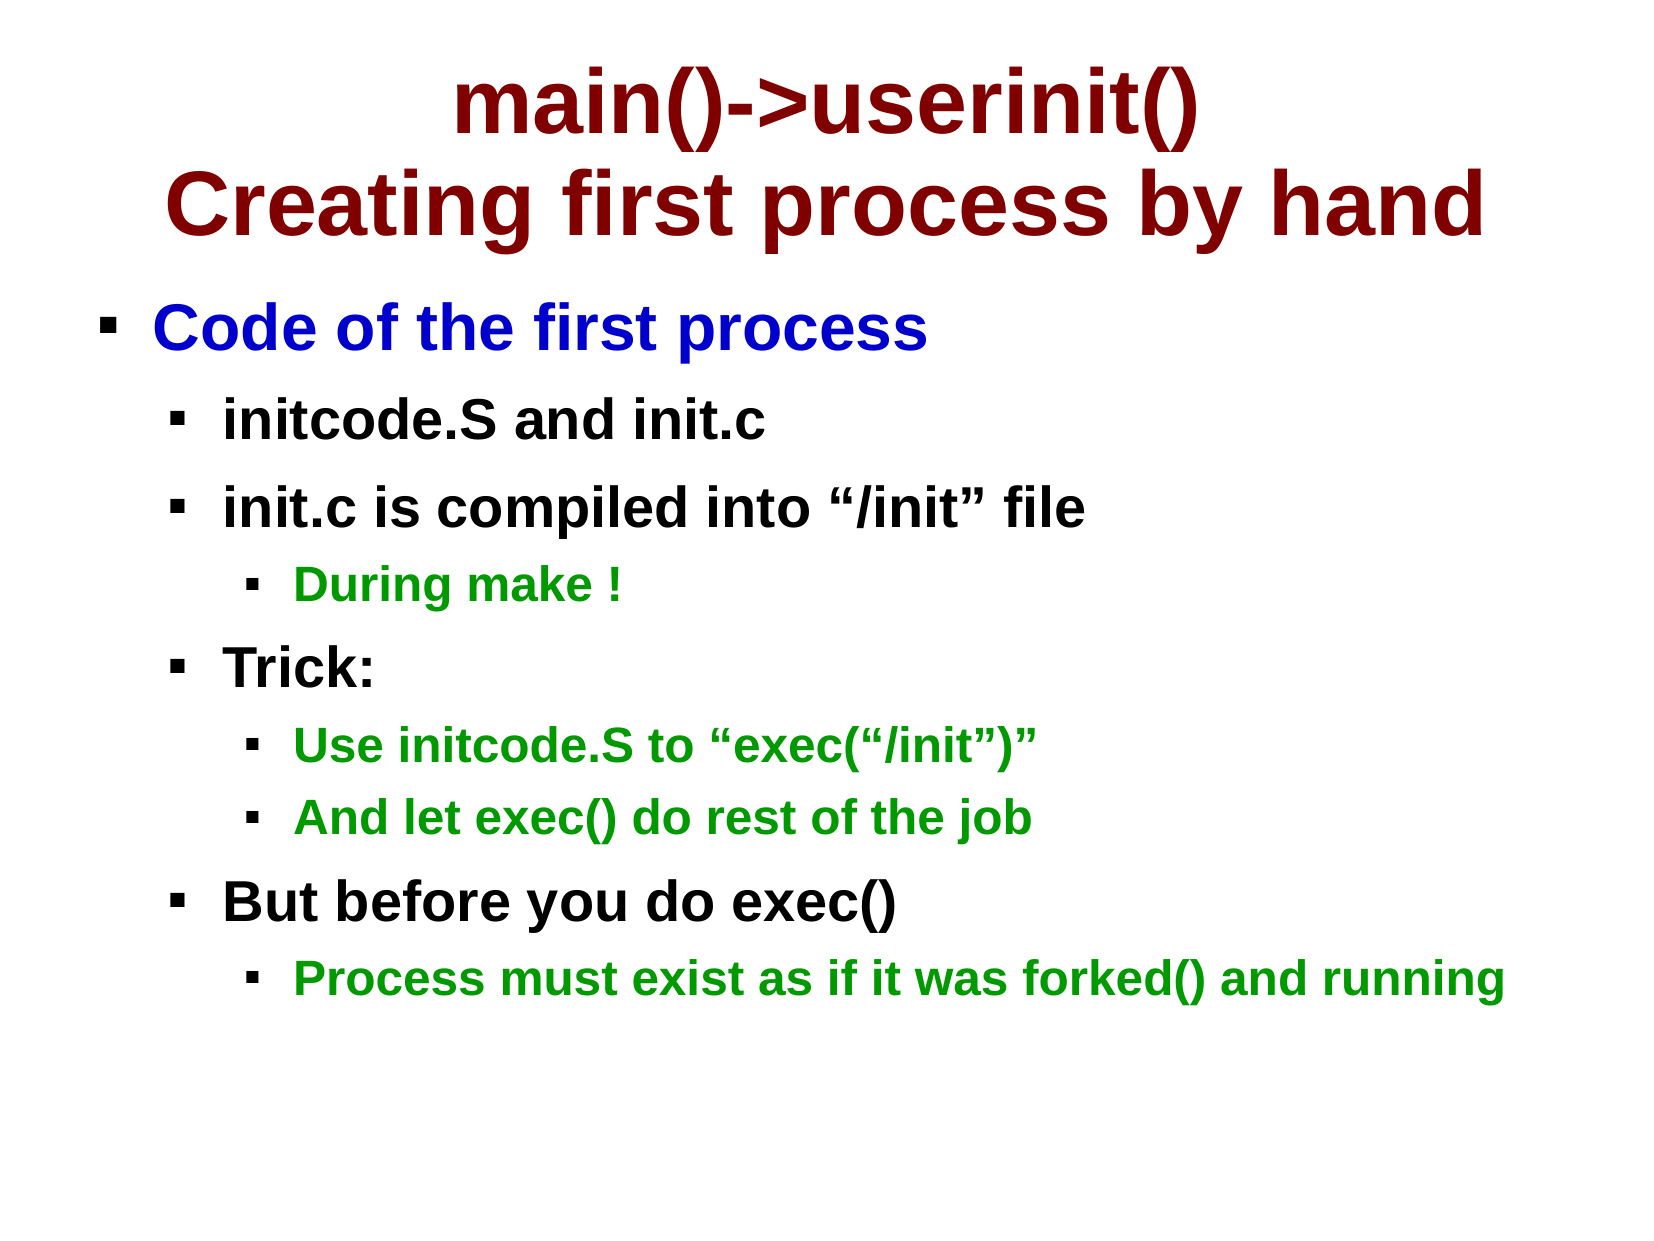

# main()->userinit() Creating first process by hand
Code of the first process
initcode.S and init.c
init.c is compiled into “/init” file
During make !
Trick:
Use initcode.S to “exec(“/init”)”
And let exec() do rest of the job
But before you do exec()
Process must exist as if it was forked() and running